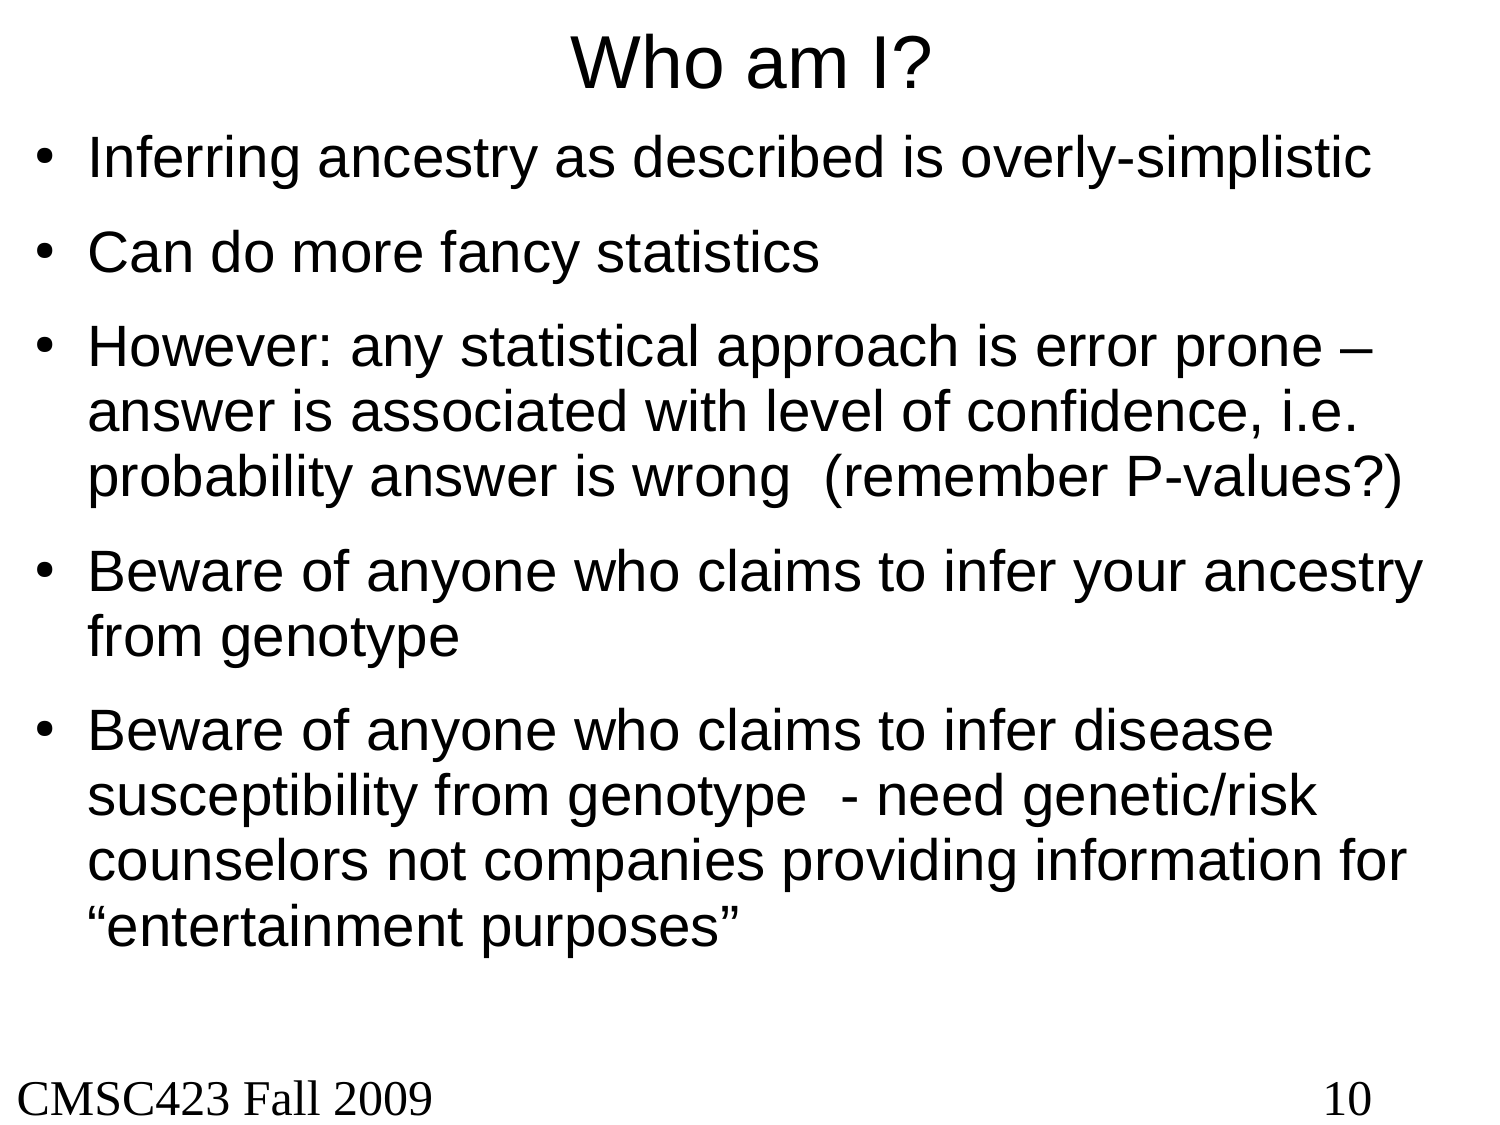

# Who am I?
Inferring ancestry as described is overly-simplistic
Can do more fancy statistics
However: any statistical approach is error prone – answer is associated with level of confidence, i.e. probability answer is wrong (remember P-values?)
Beware of anyone who claims to infer your ancestry from genotype
Beware of anyone who claims to infer disease susceptibility from genotype - need genetic/risk counselors not companies providing information for “entertainment purposes”
CMSC423 Fall 2009
10